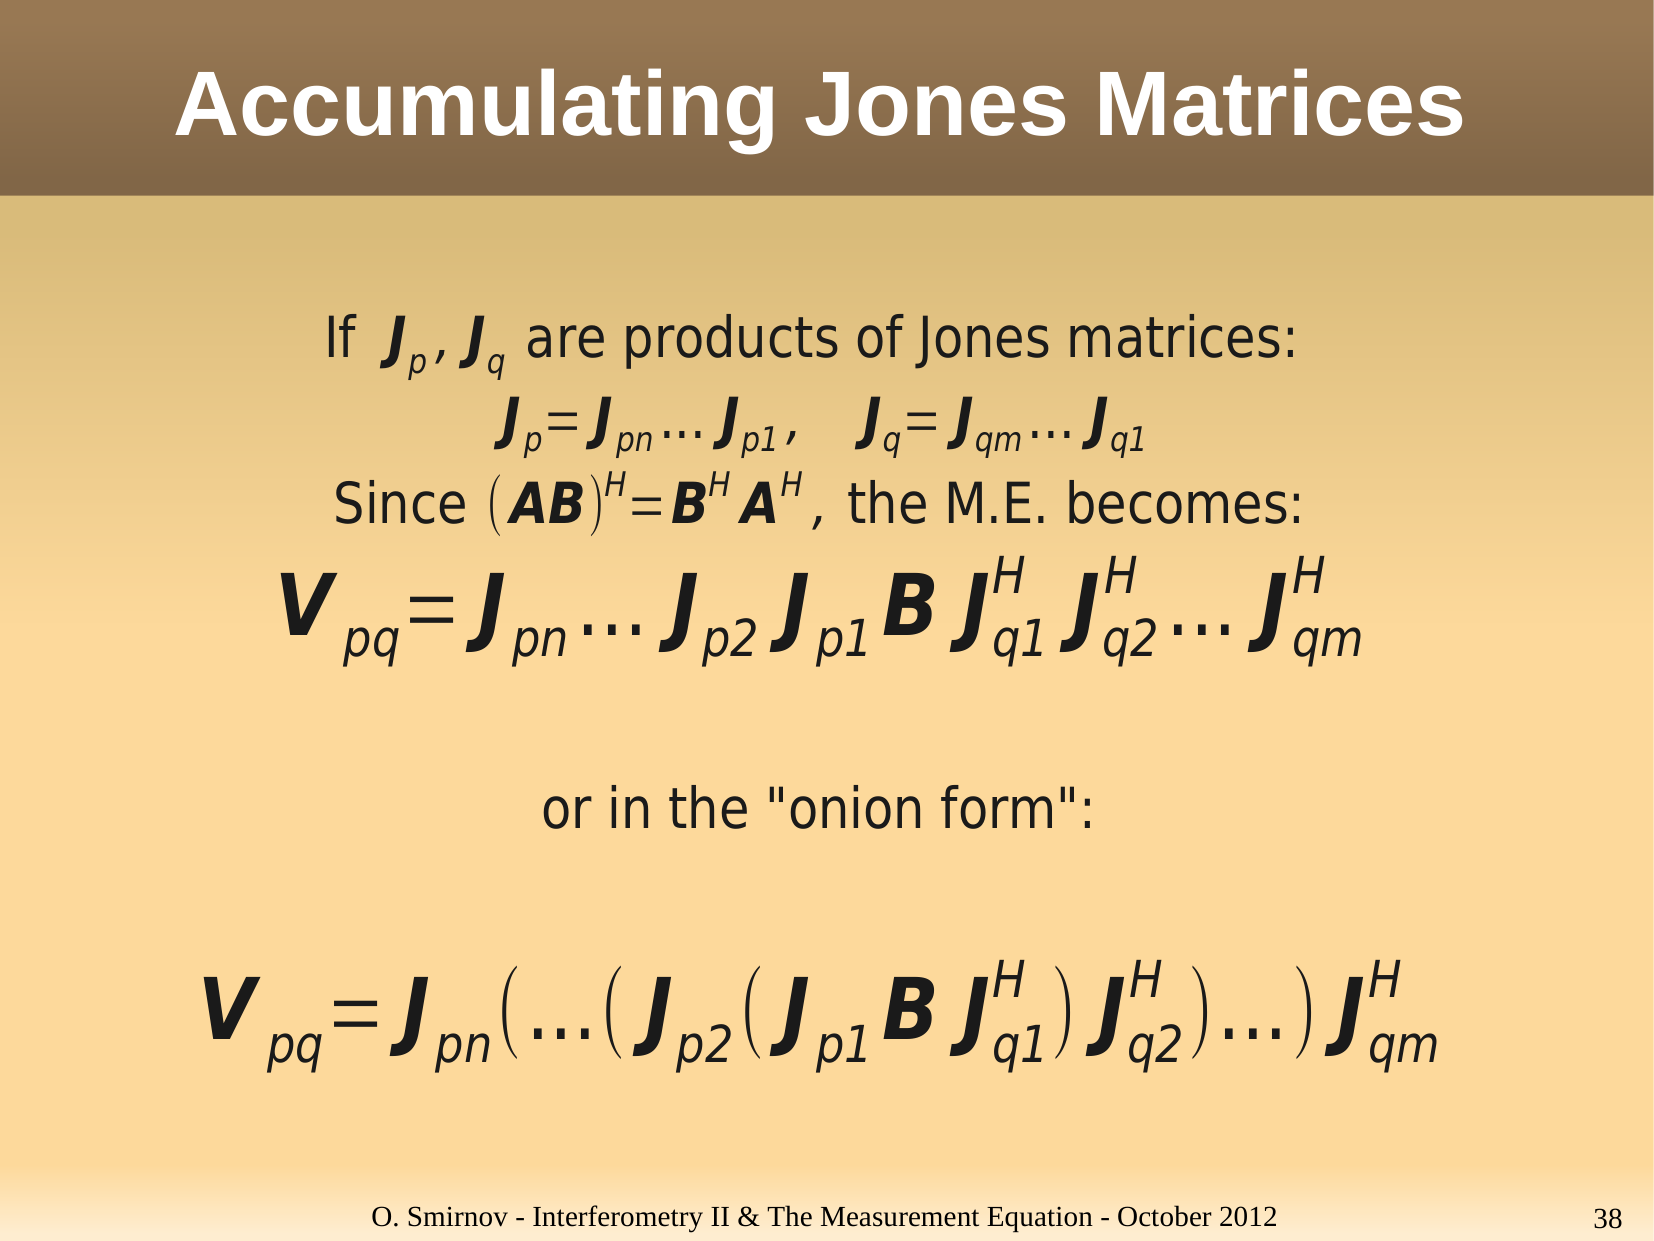

# Accumulating Jones Matrices
O. Smirnov - Interferometry II & The Measurement Equation - October 2012
38